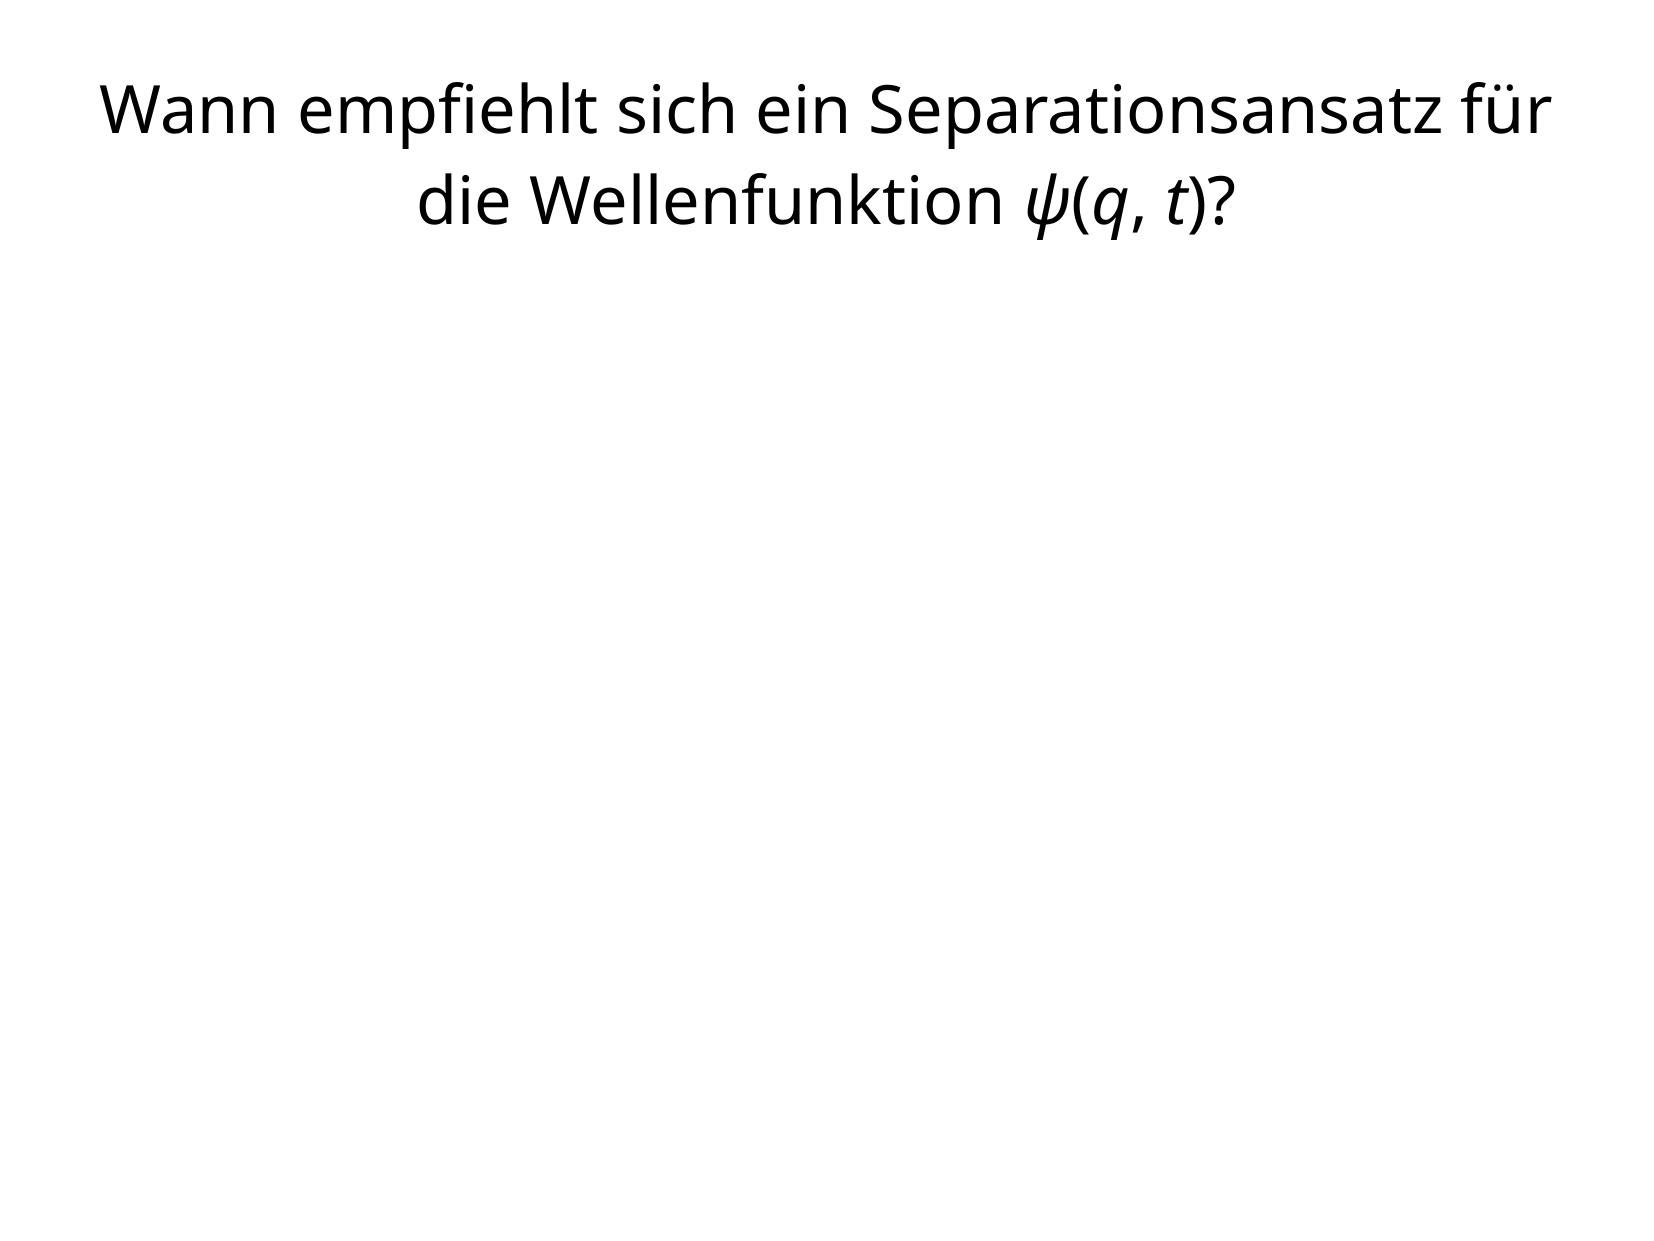

# Wann empfiehlt sich ein Separationsansatz für die Wellenfunktion ψ(q, t)?